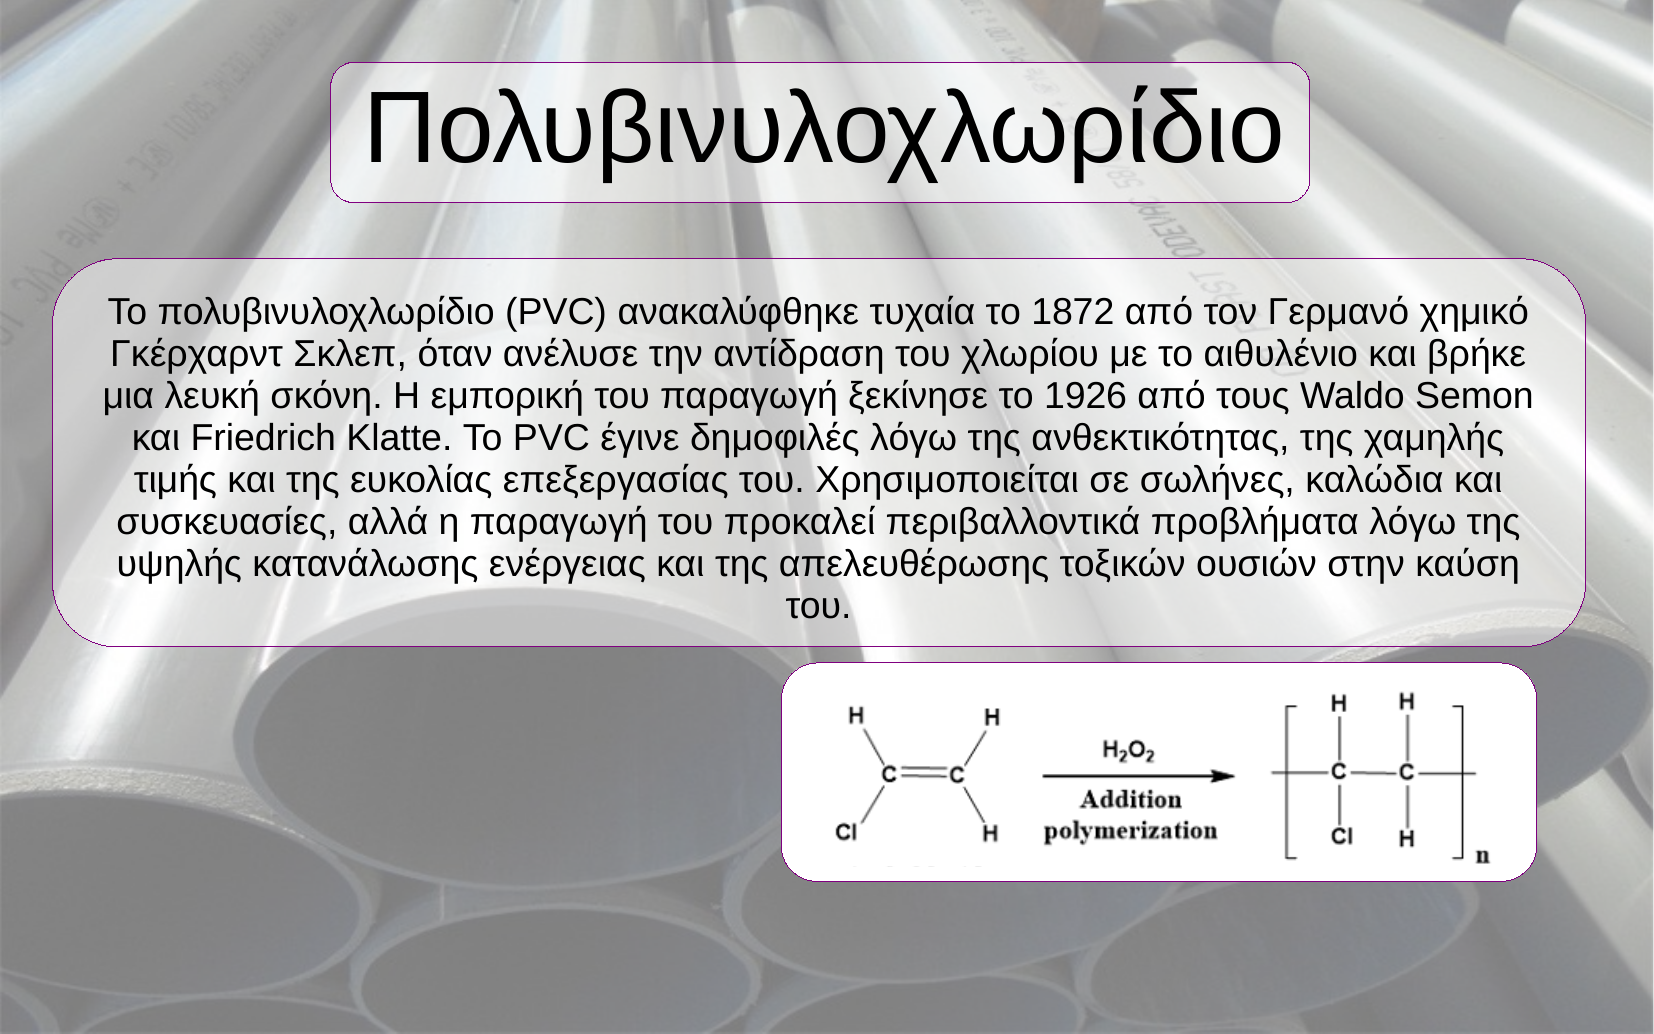

# Πολυβινυλοχλωρίδιο
Το πολυβινυλοχλωρίδιο (PVC) ανακαλύφθηκε τυχαία το 1872 από τον Γερμανό χημικό Γκέρχαρντ Σκλεπ, όταν ανέλυσε την αντίδραση του χλωρίου με το αιθυλένιο και βρήκε μια λευκή σκόνη. Η εμπορική του παραγωγή ξεκίνησε το 1926 από τους Waldo Semon και Friedrich Klatte. Το PVC έγινε δημοφιλές λόγω της ανθεκτικότητας, της χαμηλής τιμής και της ευκολίας επεξεργασίας του. Χρησιμοποιείται σε σωλήνες, καλώδια και συσκευασίες, αλλά η παραγωγή του προκαλεί περιβαλλοντικά προβλήματα λόγω της υψηλής κατανάλωσης ενέργειας και της απελευθέρωσης τοξικών ουσιών στην καύση του.